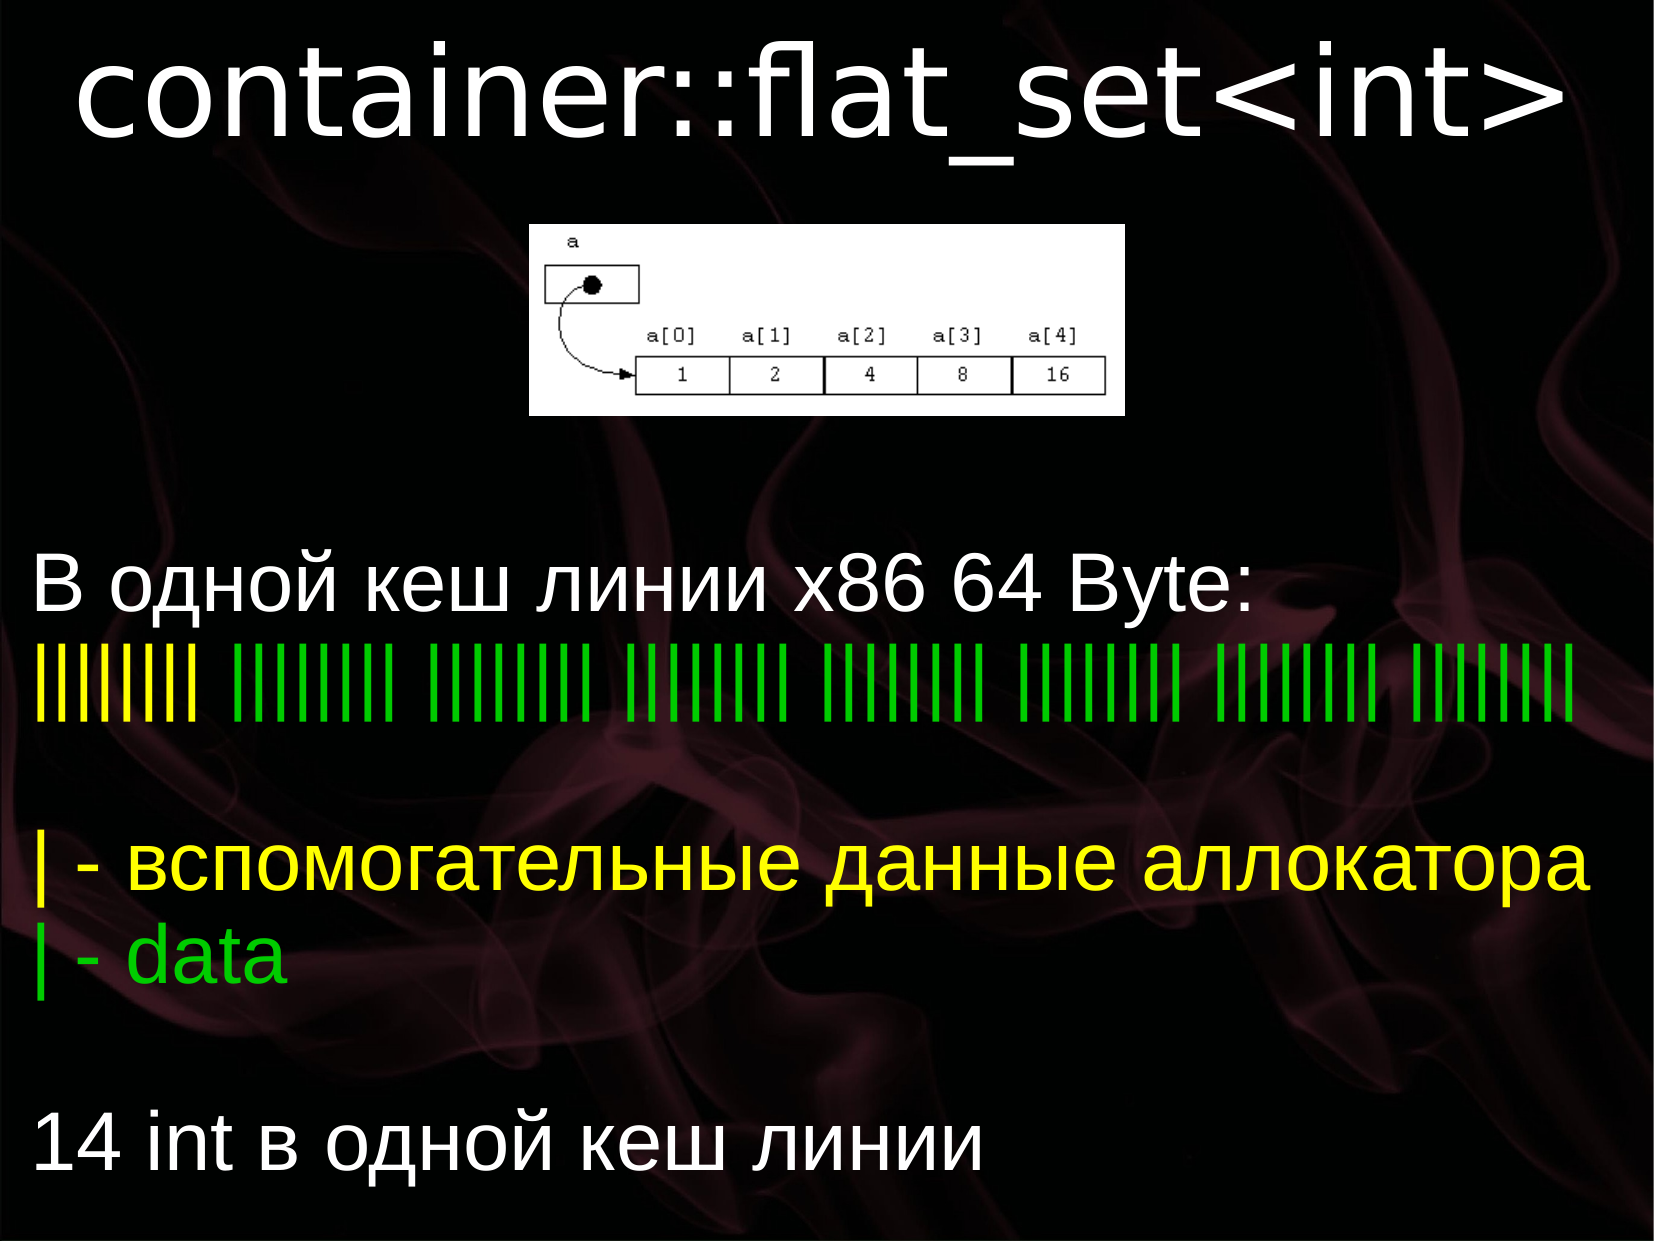

# container::flat_set<int>
В одной кеш линии x86 64 Byte:
|||||||| |||||||| |||||||| |||||||| |||||||| |||||||| |||||||| ||||||||
| - вспомогательные данные аллокатора
| - data
14 int в одной кеш линии